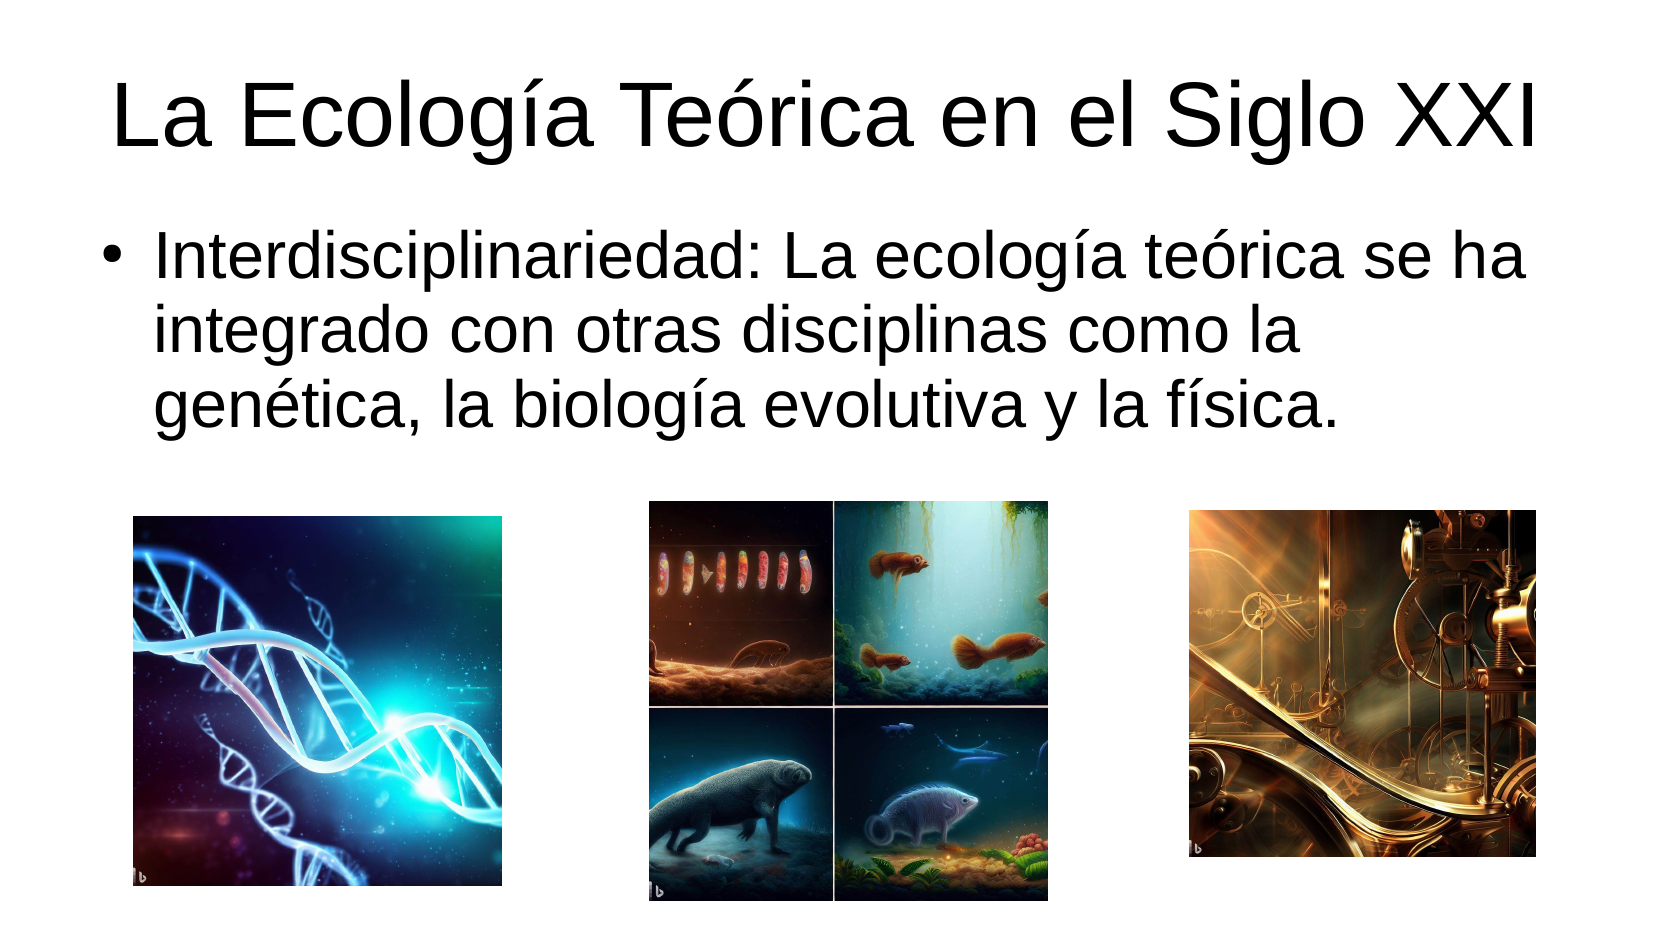

# La Ecología Teórica en el Siglo XXI
Interdisciplinariedad: La ecología teórica se ha integrado con otras disciplinas como la genética, la biología evolutiva y la física.